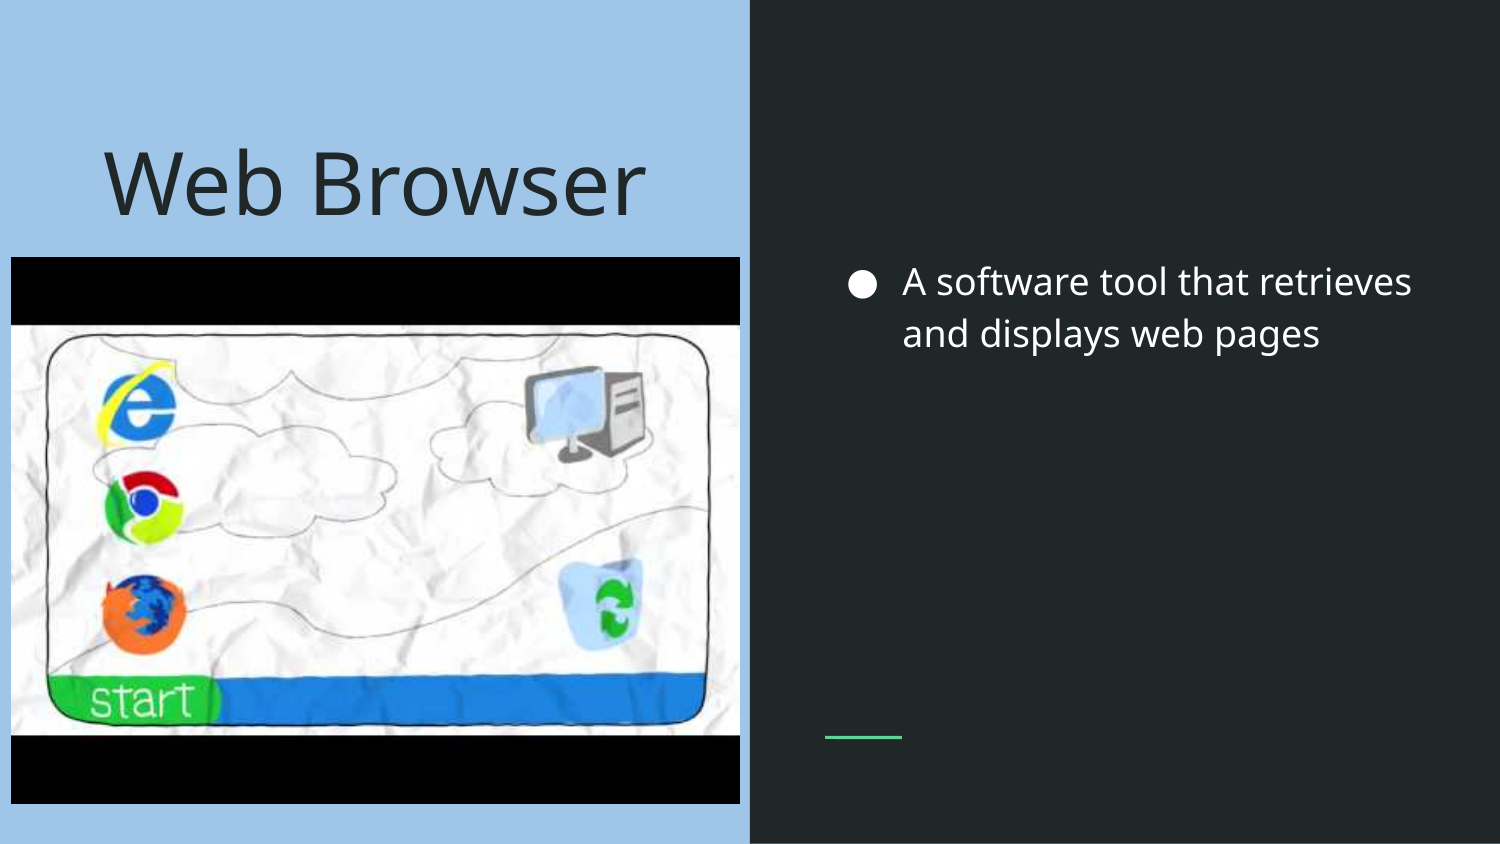

# Web Browser
A software tool that retrieves and displays web pages